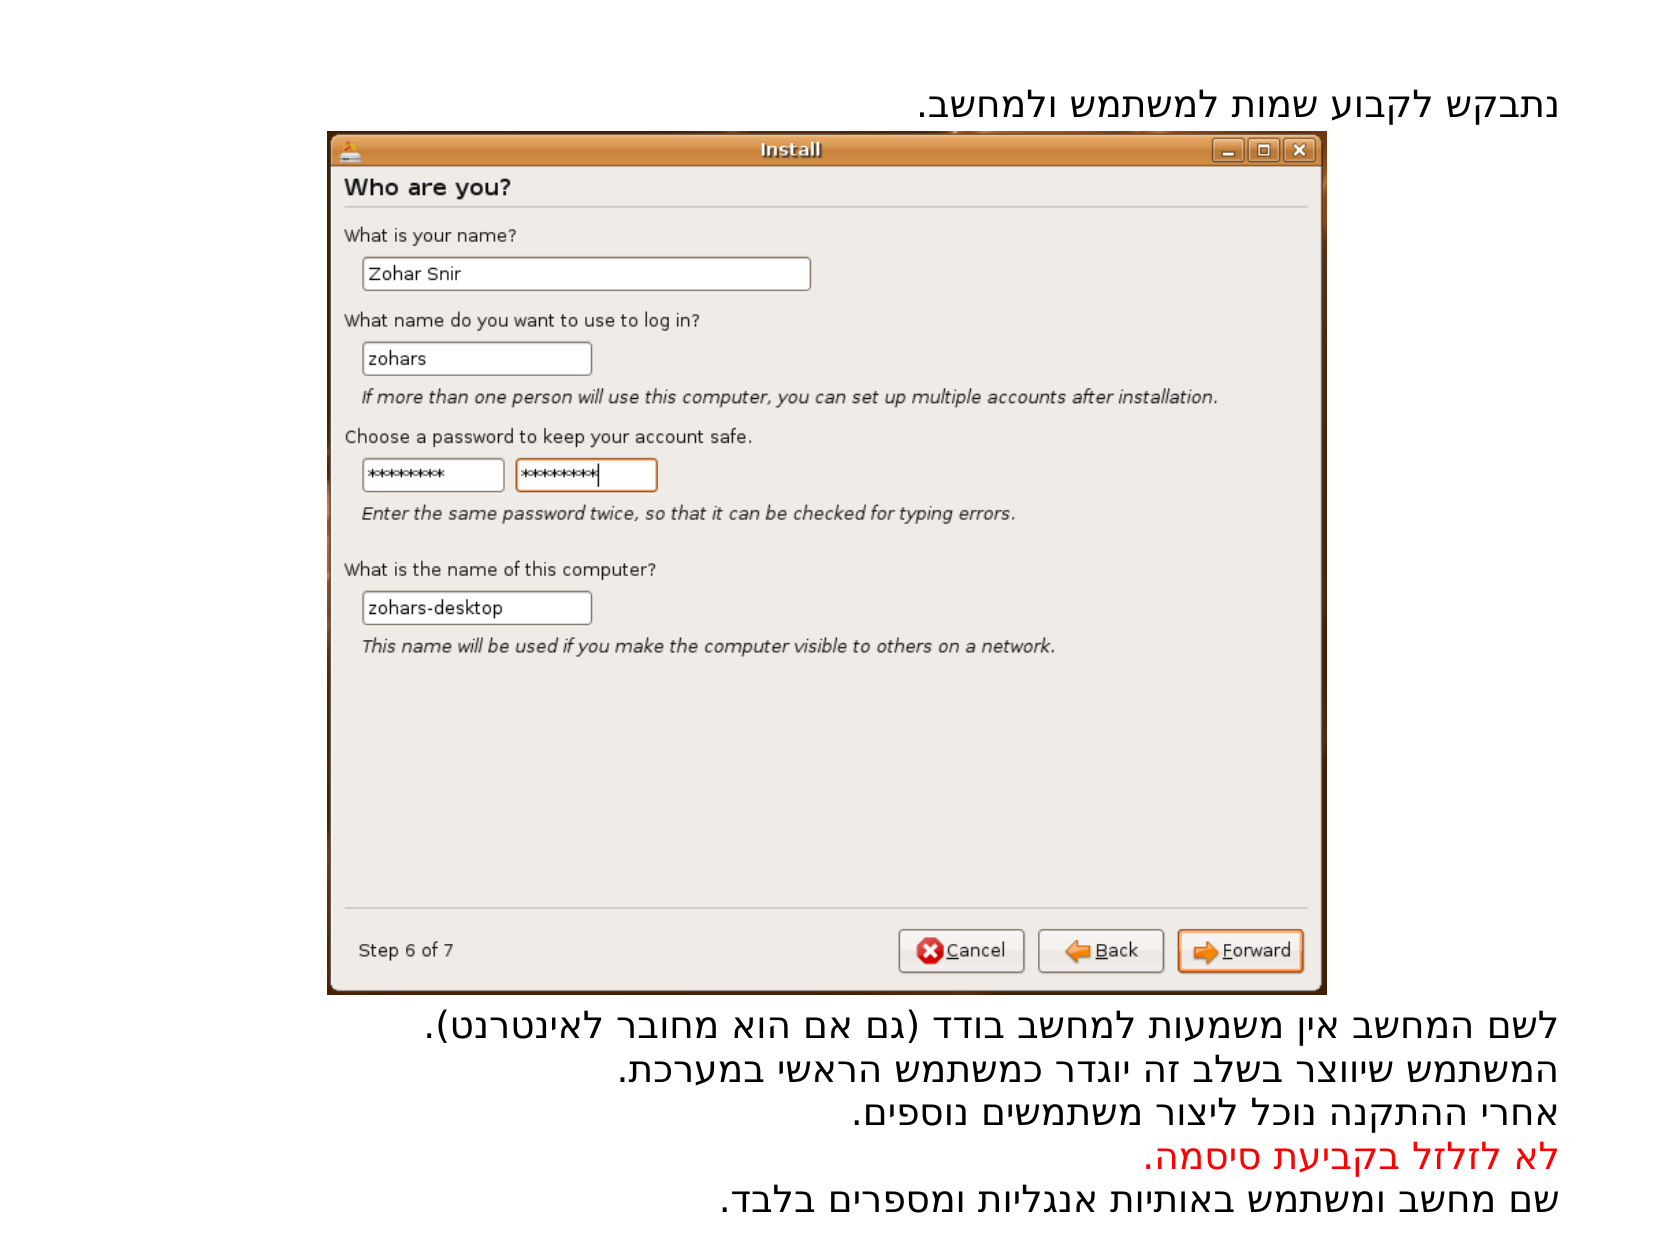

נתבקש לקבוע שמות למשתמש ולמחשב.
לשם המחשב אין משמעות למחשב בודד (גם אם הוא מחובר לאינטרנט).
המשתמש שיווצר בשלב זה יוגדר כמשתמש הראשי במערכת.
אחרי ההתקנה נוכל ליצור משתמשים נוספים.
לא לזלזל בקביעת סיסמה.
שם מחשב ומשתמש באותיות אנגליות ומספרים בלבד.